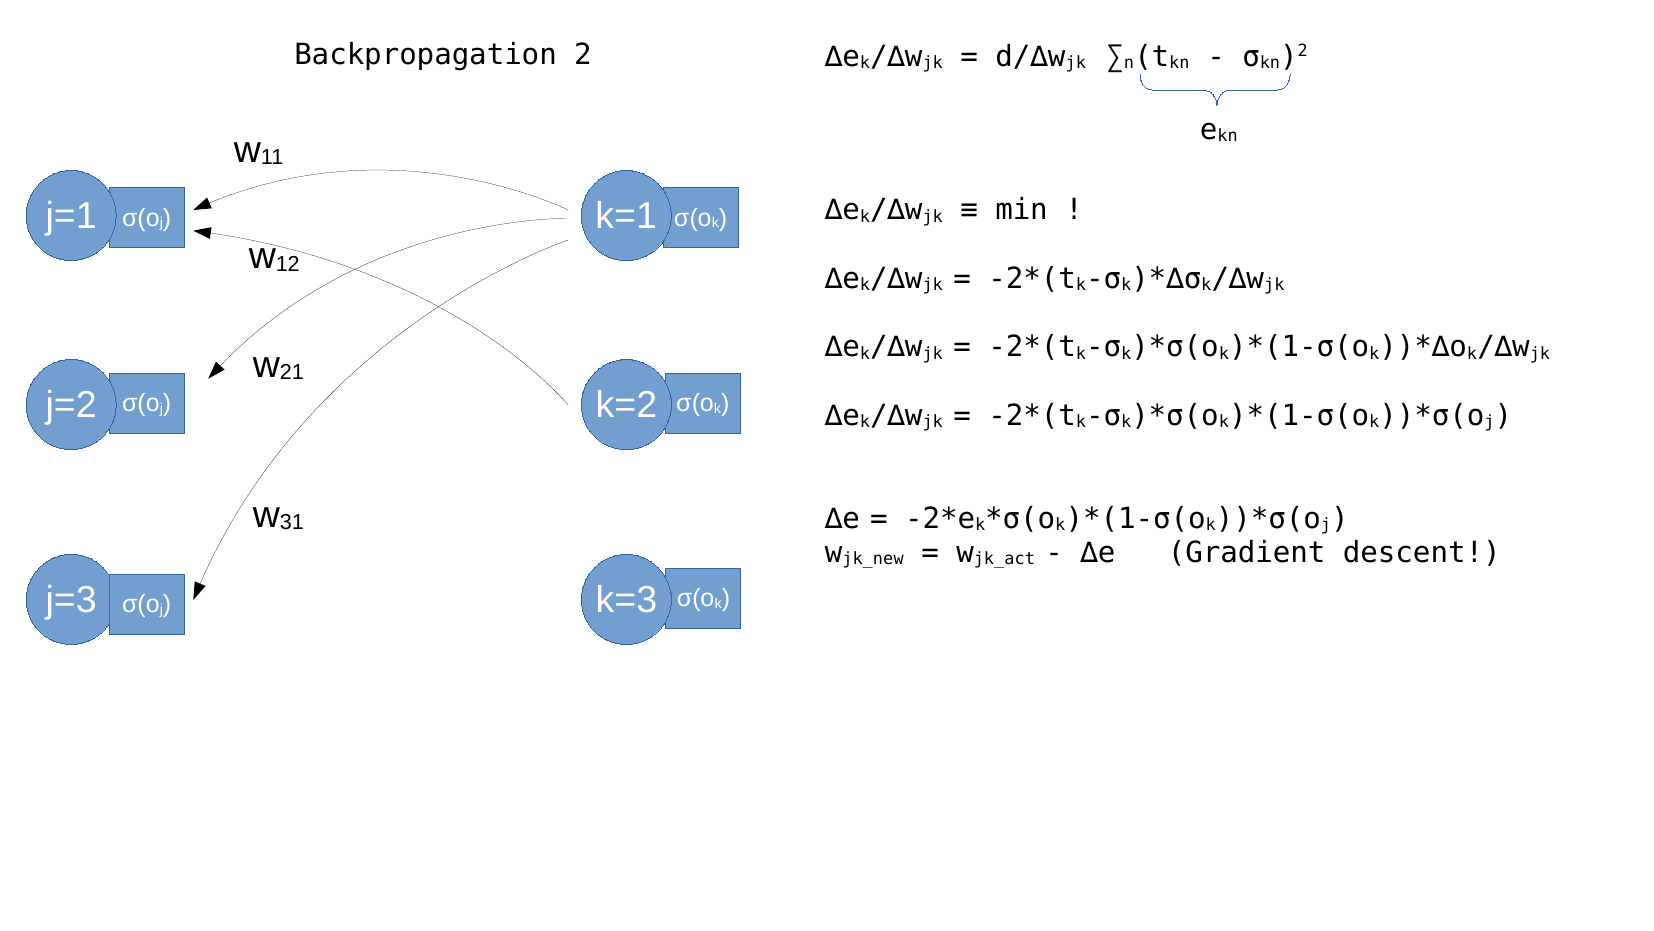

Backpropagation 2
∆ek/∆wjk = d/∆wjk ∑n(tkn - σkn)2
ekn
w11
j=1
k=1
∆ek/∆wjk ≡ min !
∆ek/∆wjk = -2*(tk-σk)*∆σk/∆wjk
∆ek/∆wjk = -2*(tk-σk)*σ(ok)*(1-σ(ok))*∆ok/∆wjk
∆ek/∆wjk = -2*(tk-σk)*σ(ok)*(1-σ(ok))*σ(oj)
∆e = -2*ek*σ(ok)*(1-σ(ok))*σ(oj)
wjk_new = wjk_act - ∆e (Gradient descent!)
σ(oj)
σ(ok)
w12
w21
j=2
k=2
σ(oj)
σ(ok)
w31
j=3
k=3
σ(ok)
σ(oj)